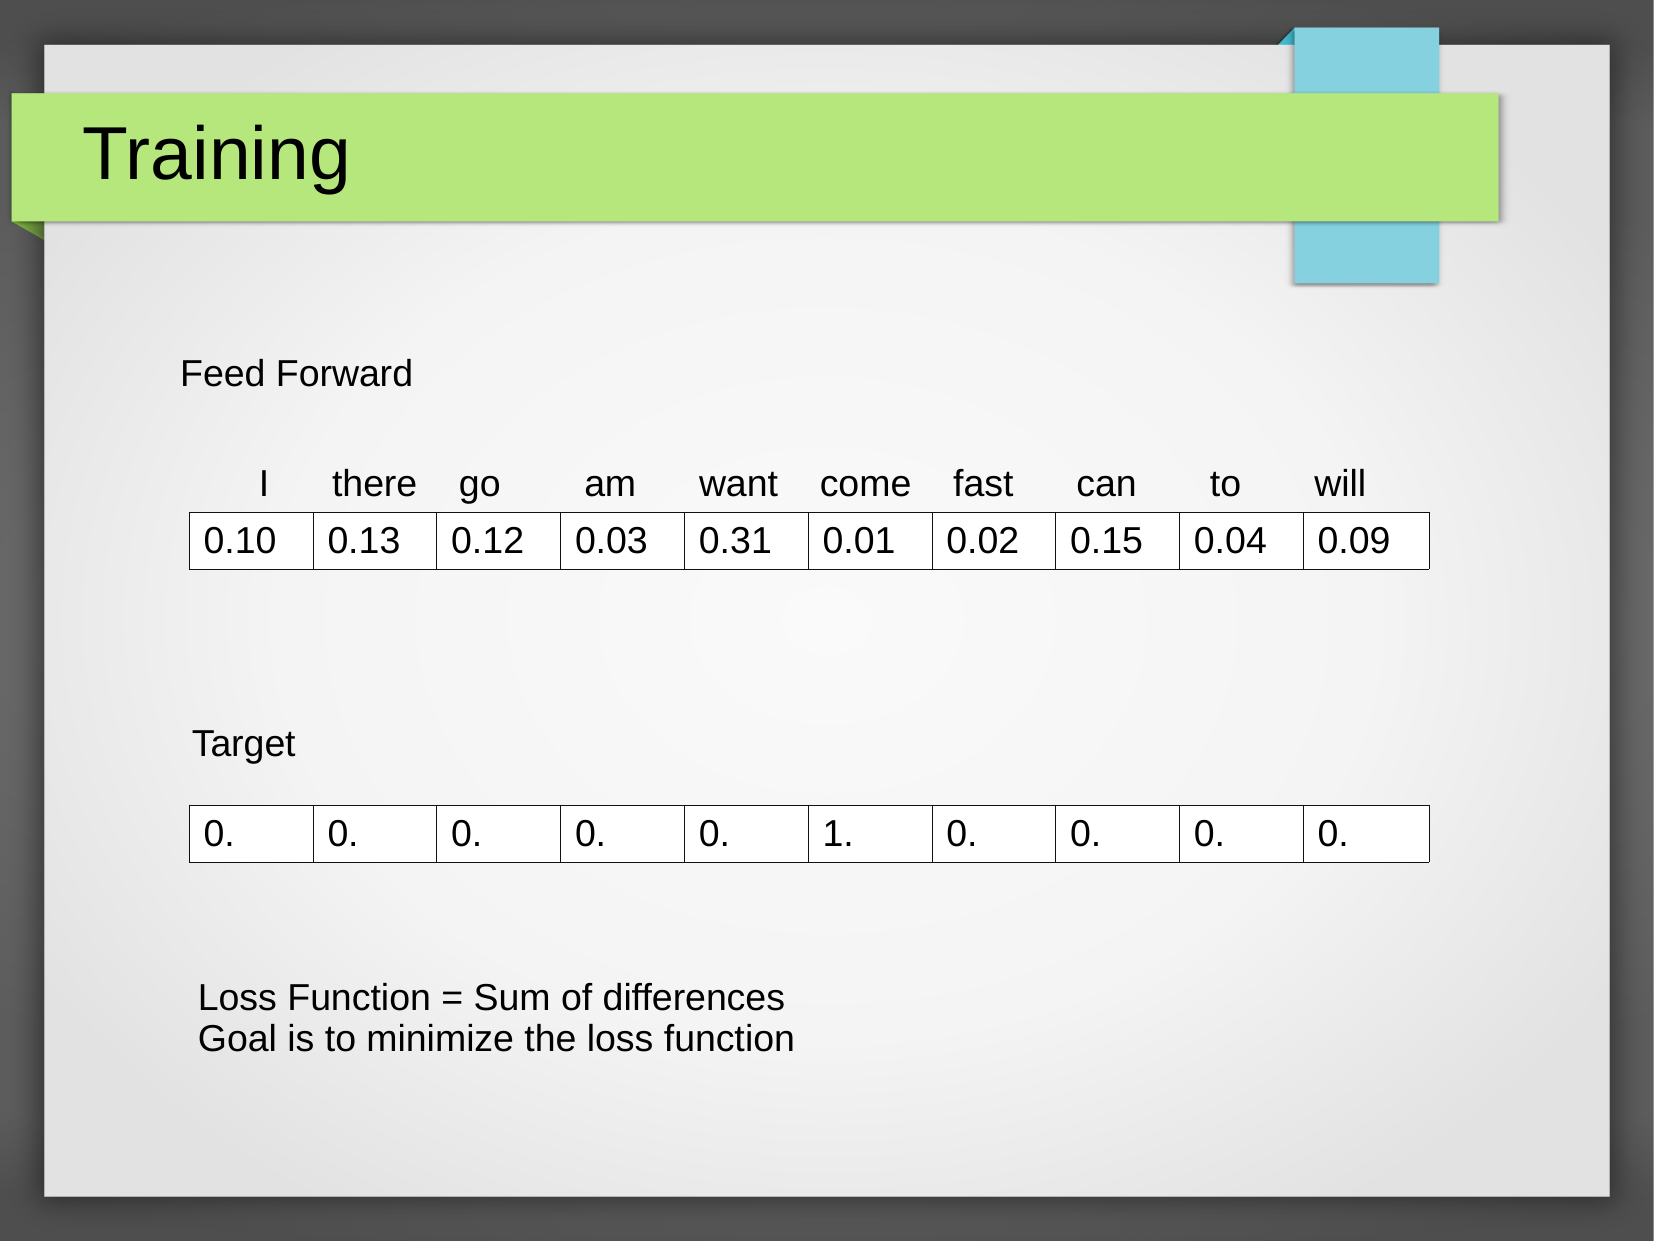

# Training
Feed Forward
 I there go am want come fast can to will
| 0.10 | 0.13 | 0.12 | 0.03 | 0.31 | 0.01 | 0.02 | 0.15 | 0.04 | 0.09 |
| --- | --- | --- | --- | --- | --- | --- | --- | --- | --- |
Target
| 0. | 0. | 0. | 0. | 0. | 1. | 0. | 0. | 0. | 0. |
| --- | --- | --- | --- | --- | --- | --- | --- | --- | --- |
Loss Function = Sum of differences
Goal is to minimize the loss function